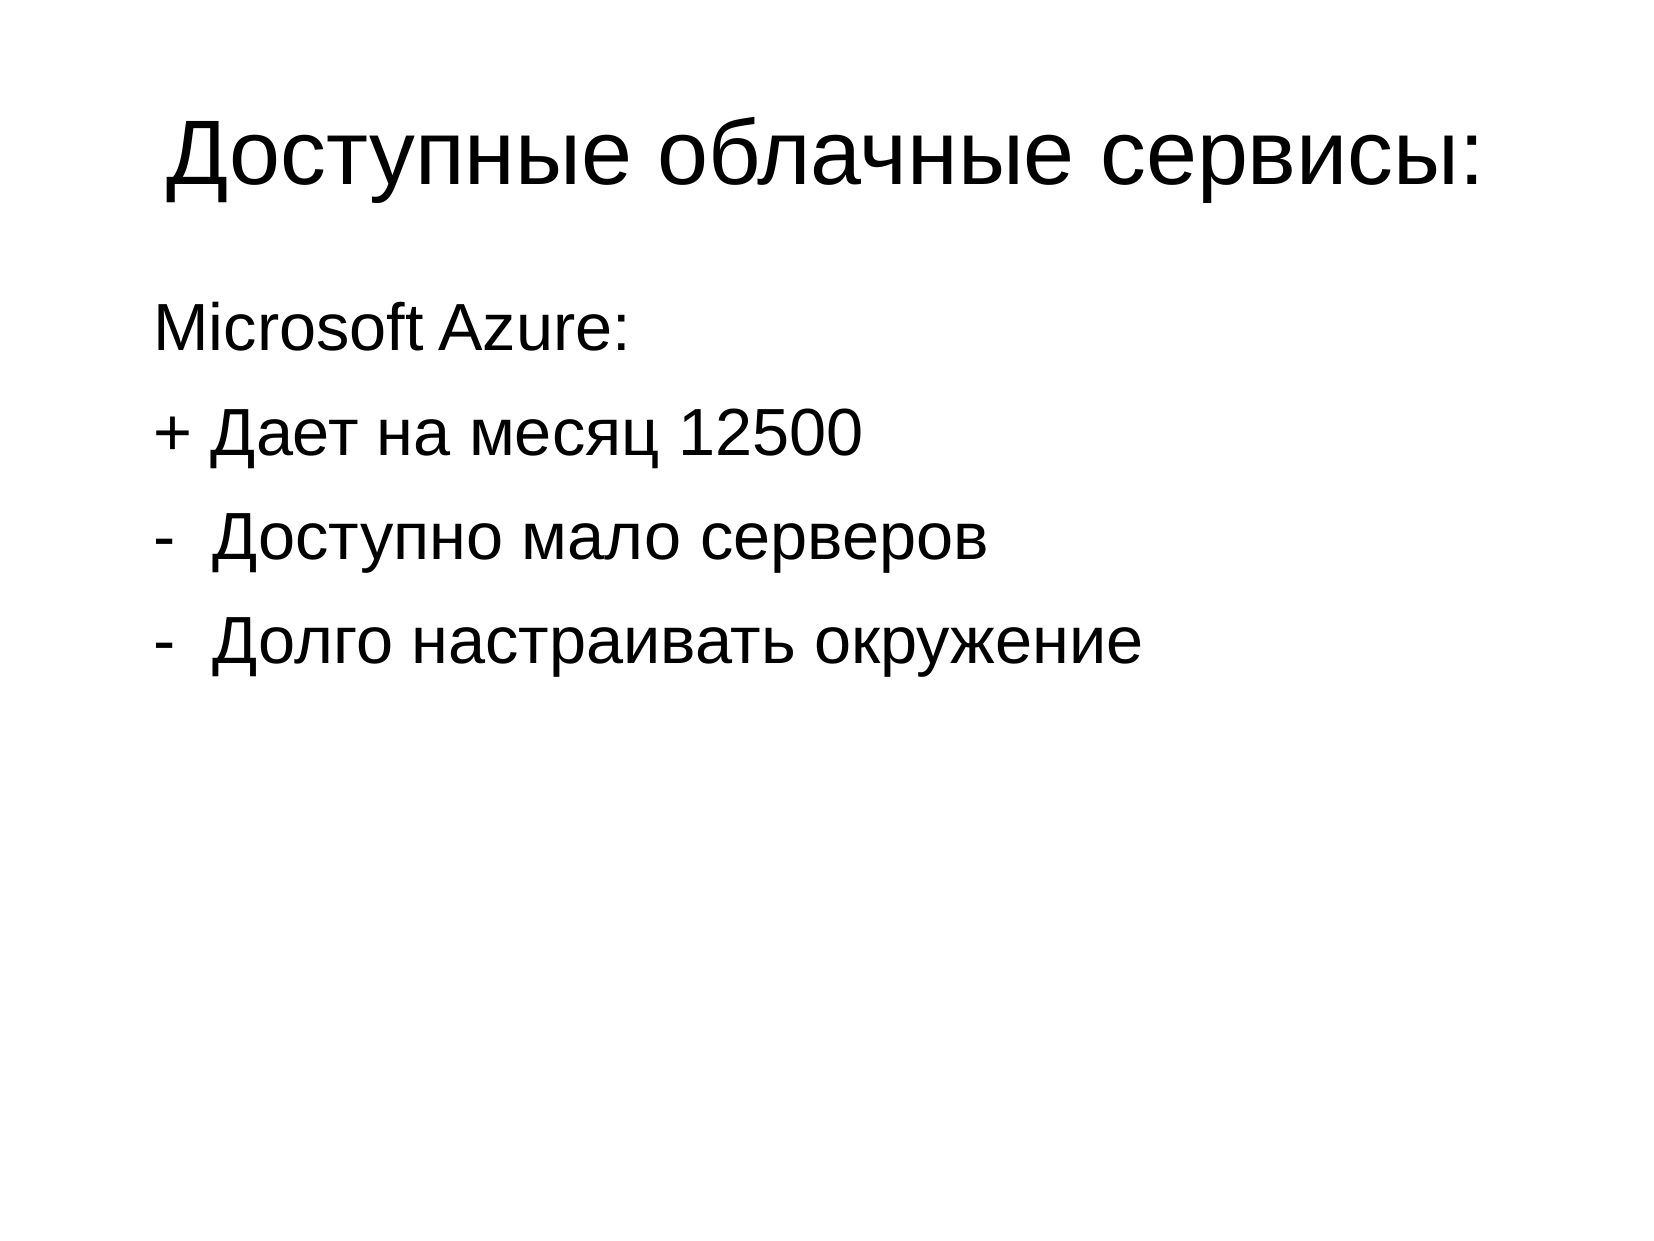

# Доступные облачные сервисы:
Microsoft Azure:
+ Дает на месяц 12500
- Доступно мало серверов
- Долго настраивать окружение